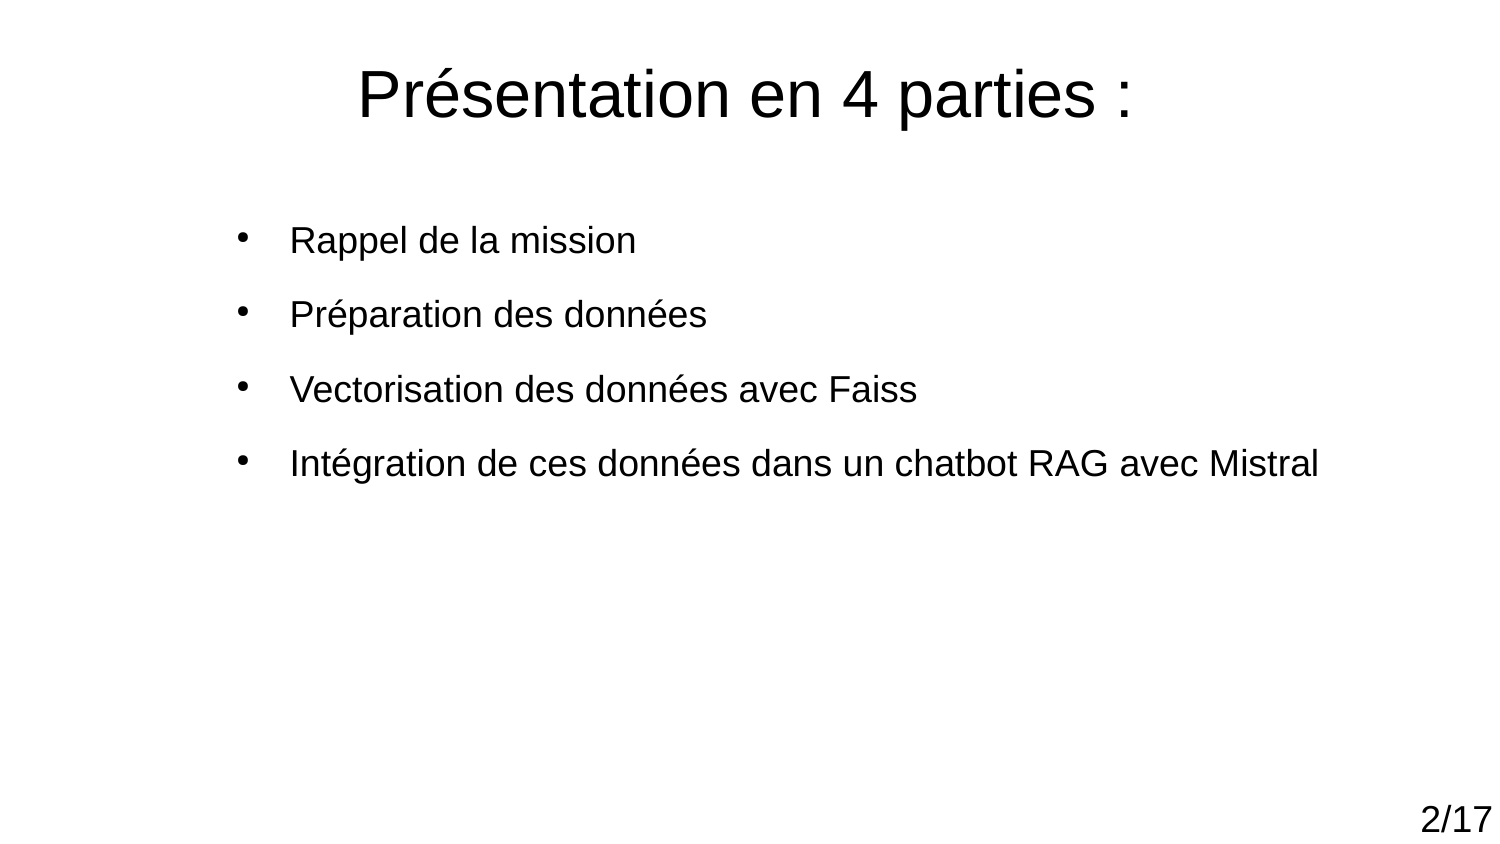

Présentation en 4 parties :
# Rappel de la mission
Préparation des données
Vectorisation des données avec Faiss
Intégration de ces données dans un chatbot RAG avec Mistral
2/17